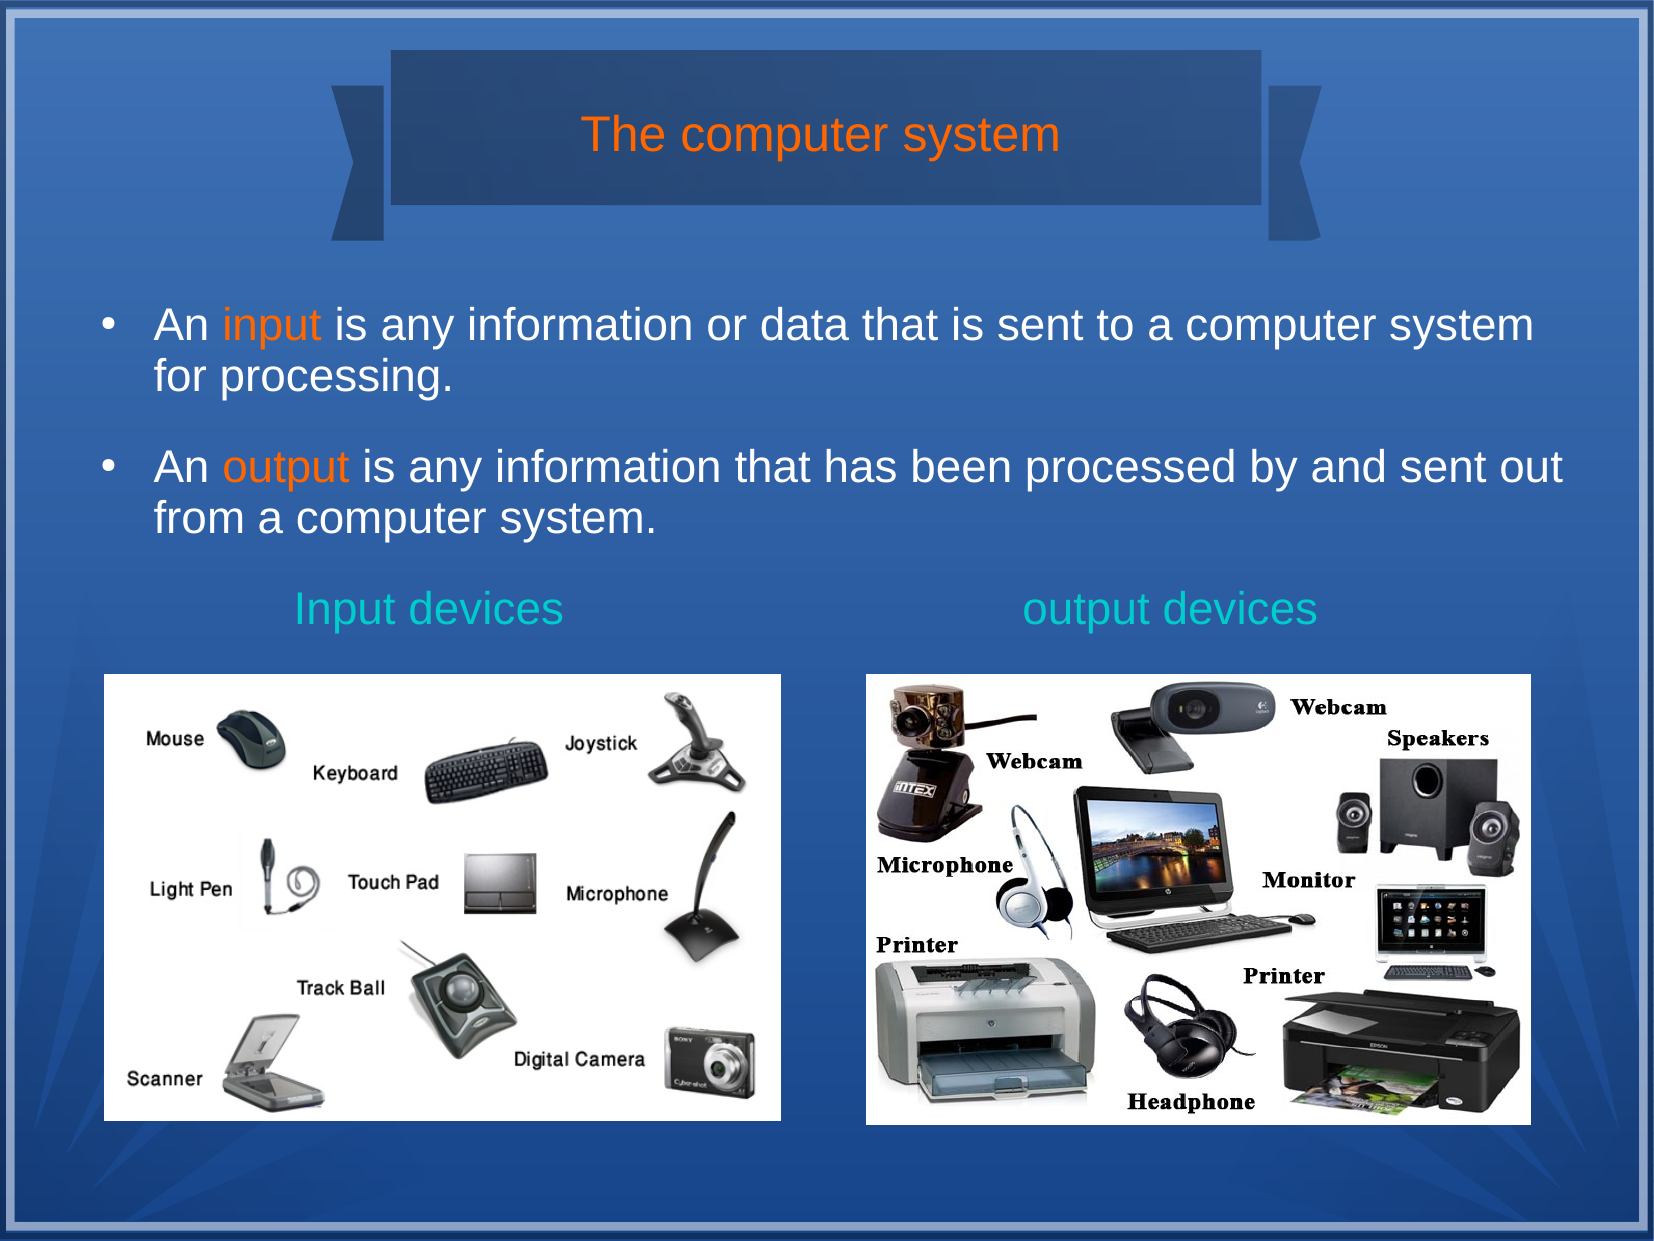

# The computer system
An input is any information or data that is sent to a computer system for processing.
An output is any information that has been processed by and sent out from a computer system.
 Input devices output devices